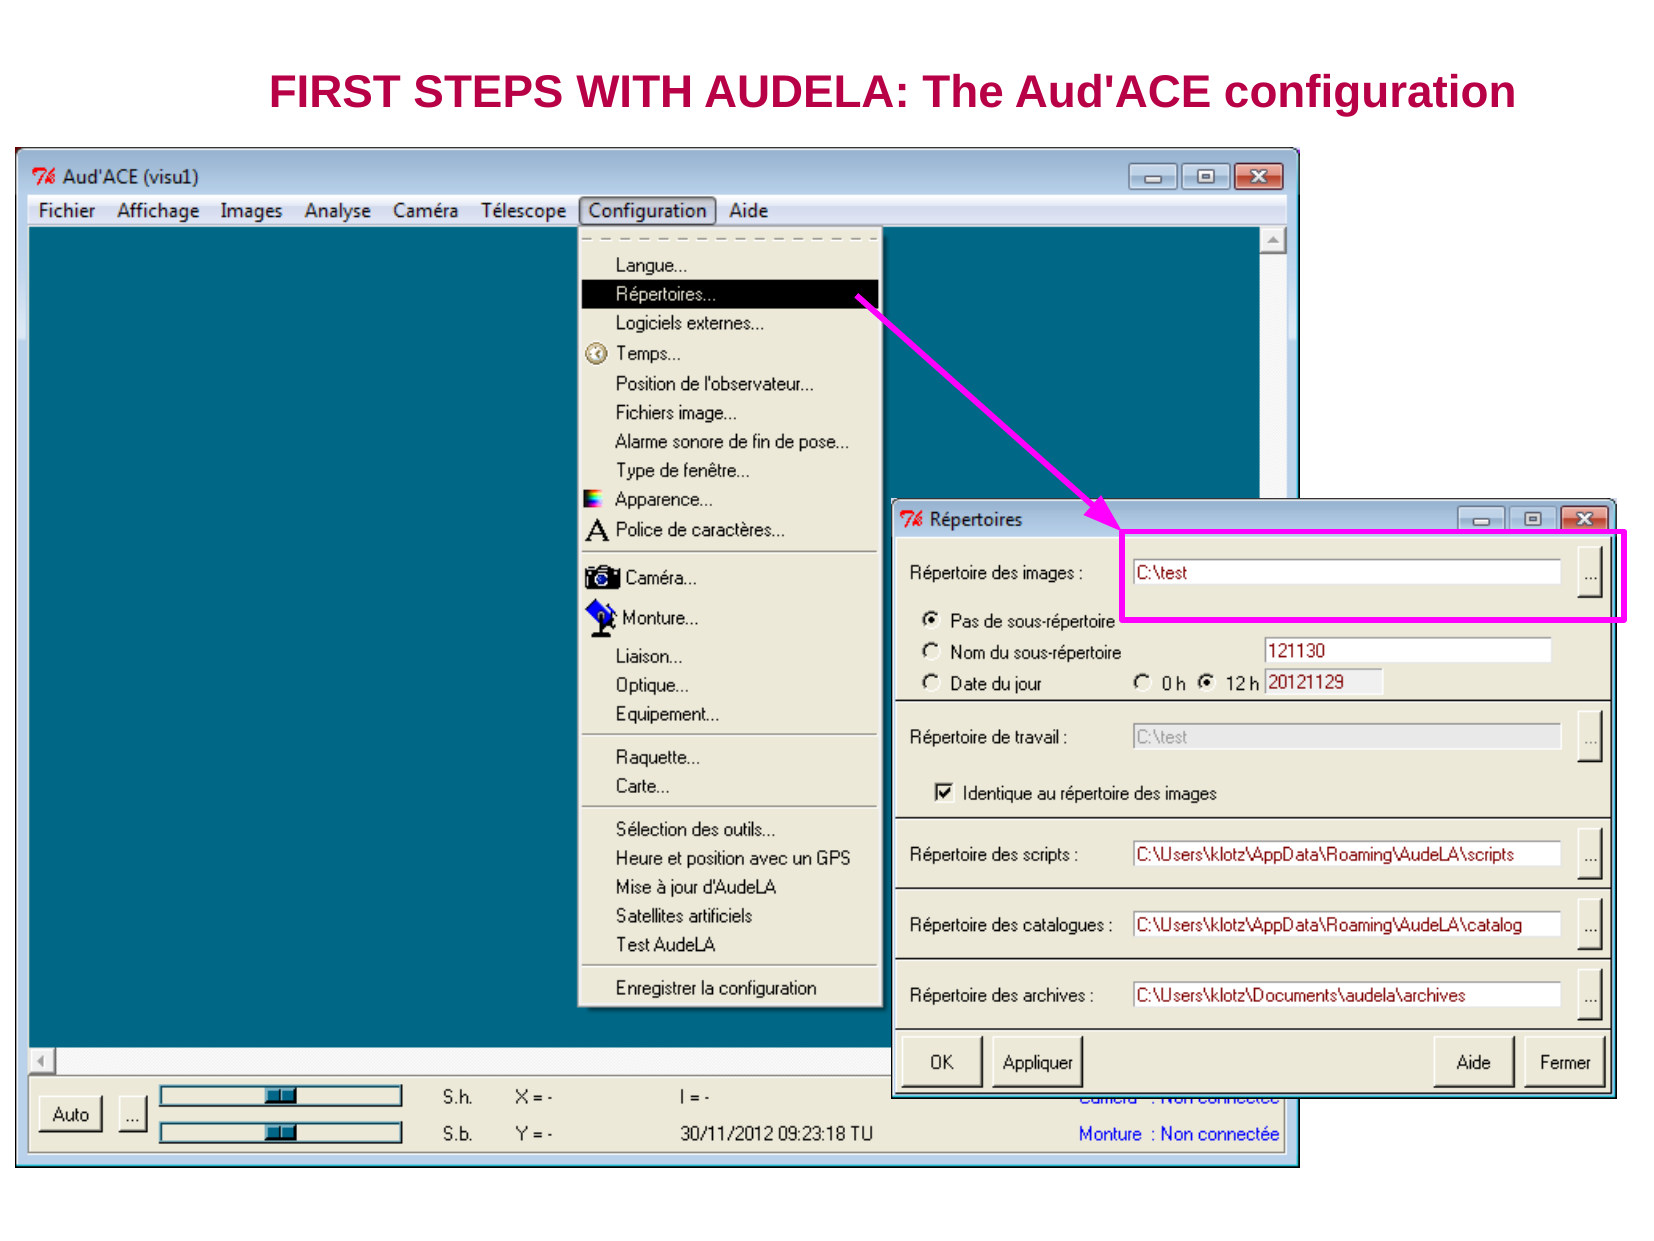

FIRST STEPS WITH AUDELA: The Aud'ACE configuration